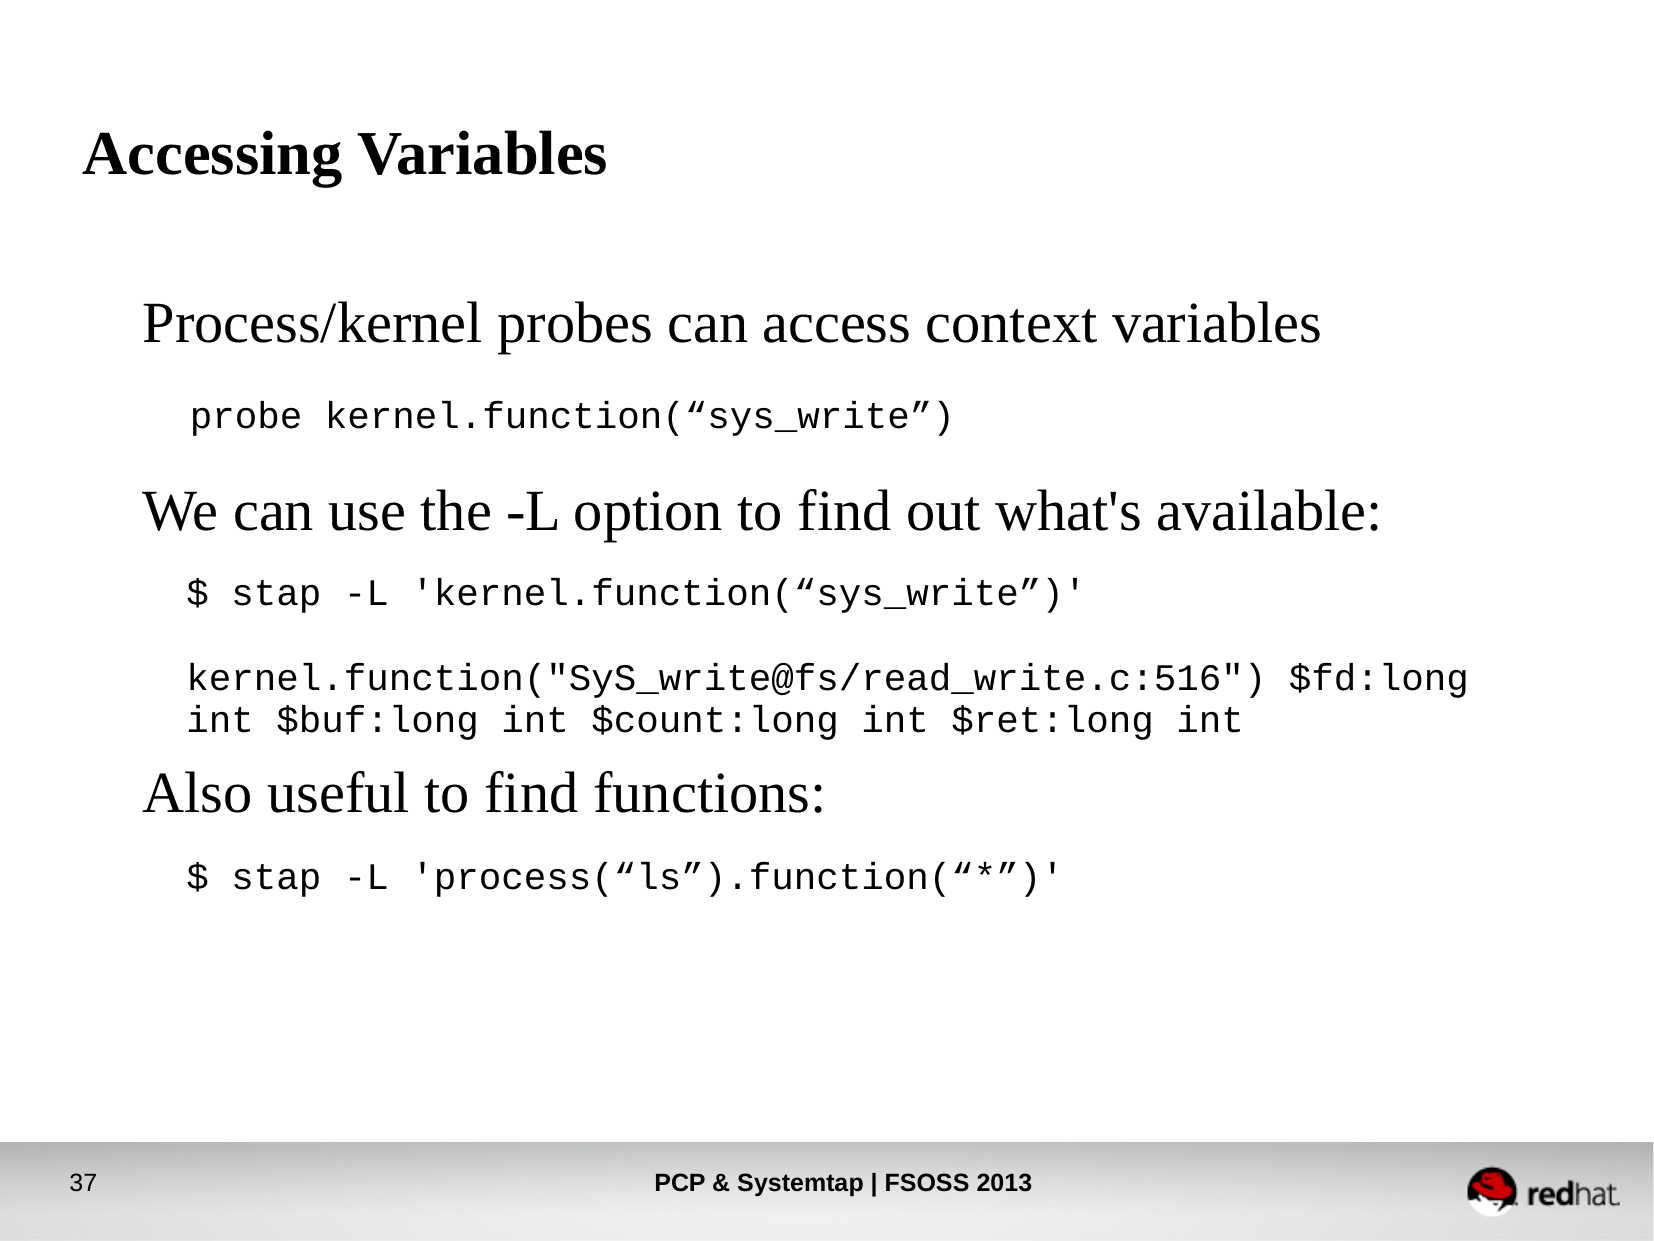

# Accessing Variables
Process/kernel probes can access context variables
We can use the -L option to find out what's available:
Also useful to find functions:
 probe kernel.function(“sys_write”)
$ stap -L 'kernel.function(“sys_write”)'
kernel.function("SyS_write@fs/read_write.c:516") $fd:long int $buf:long int $count:long int $ret:long int
$ stap -L 'process(“ls”).function(“*”)'